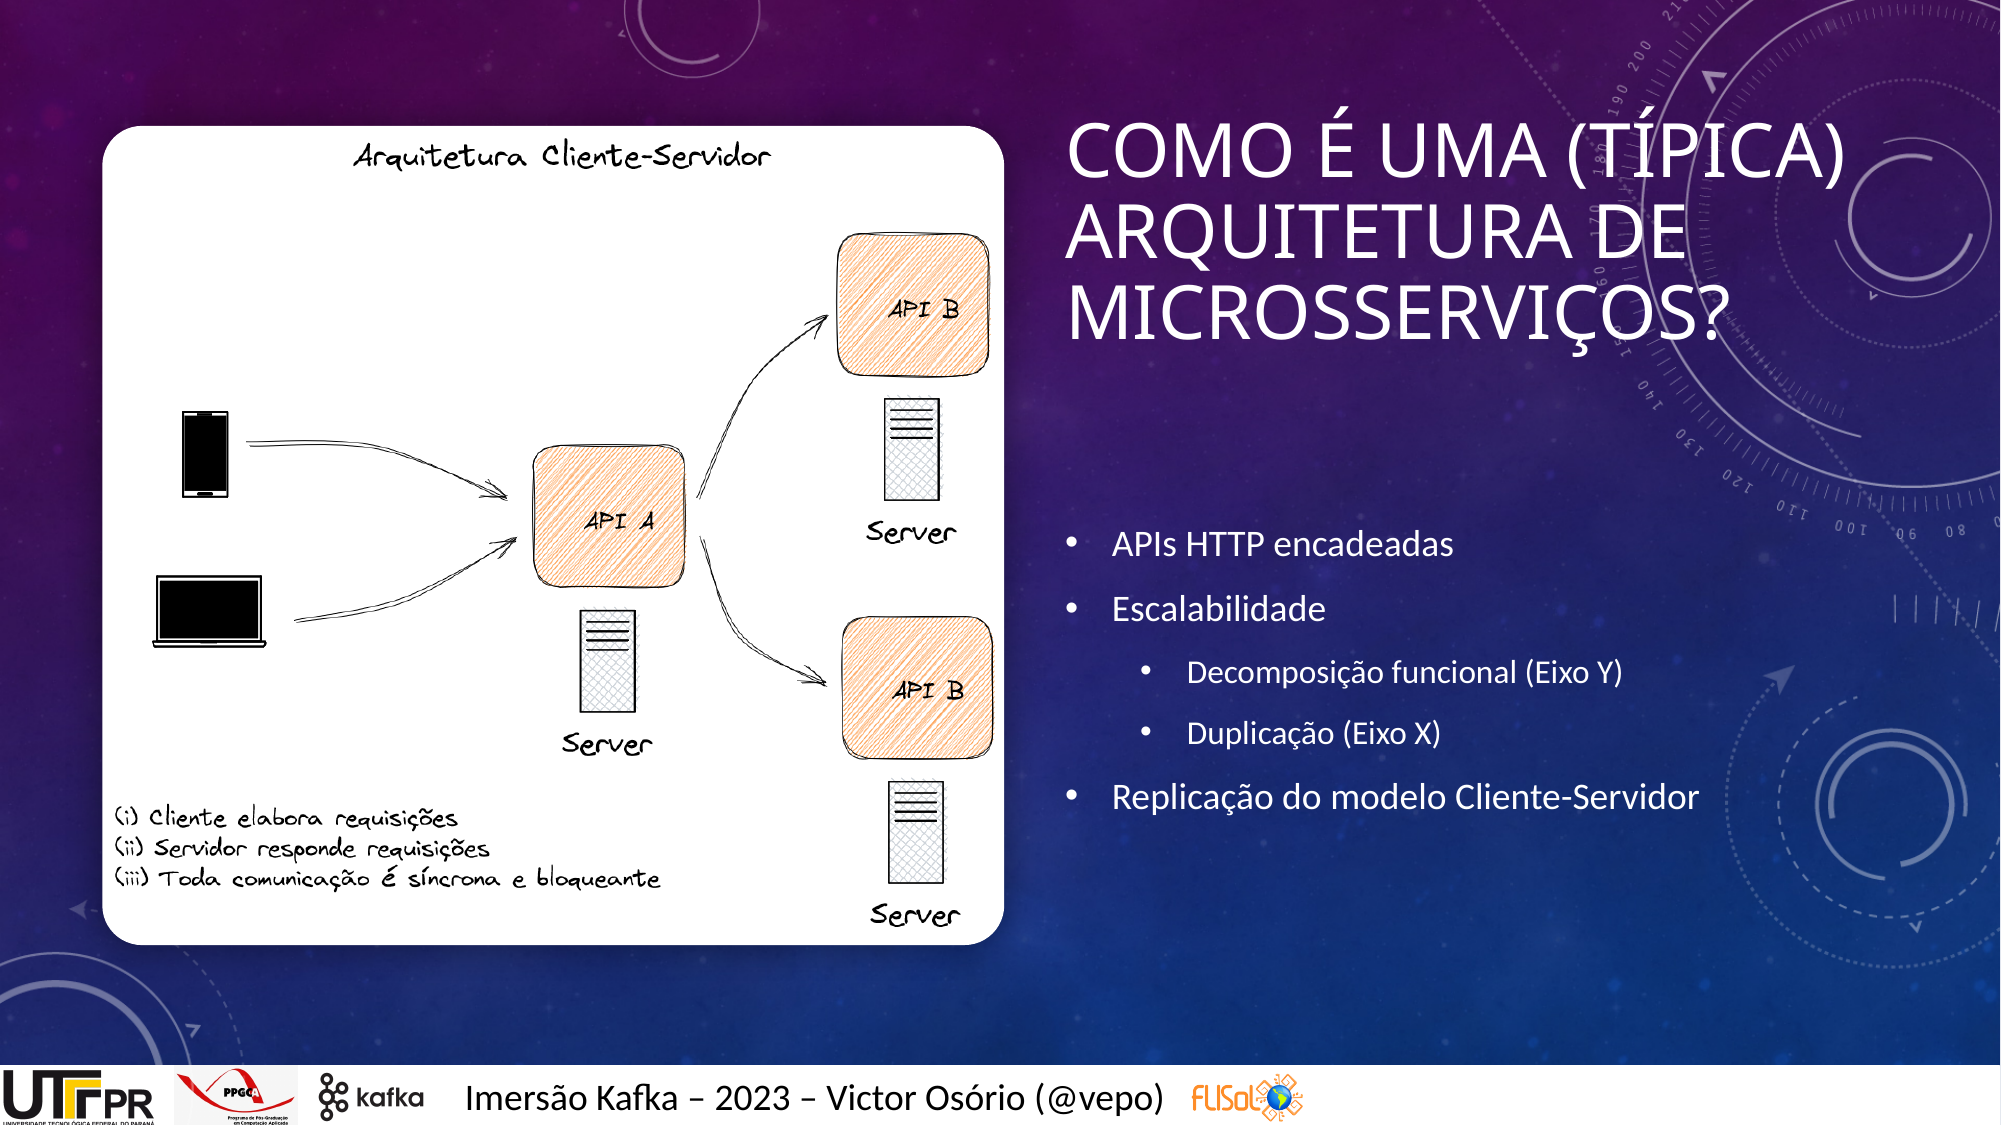

# Como é Uma (típica) arquitetura de microsserviços?
APIs HTTP encadeadas
Escalabilidade
Decomposição funcional (Eixo Y)
Duplicação (Eixo X)
Replicação do modelo Cliente-Servidor